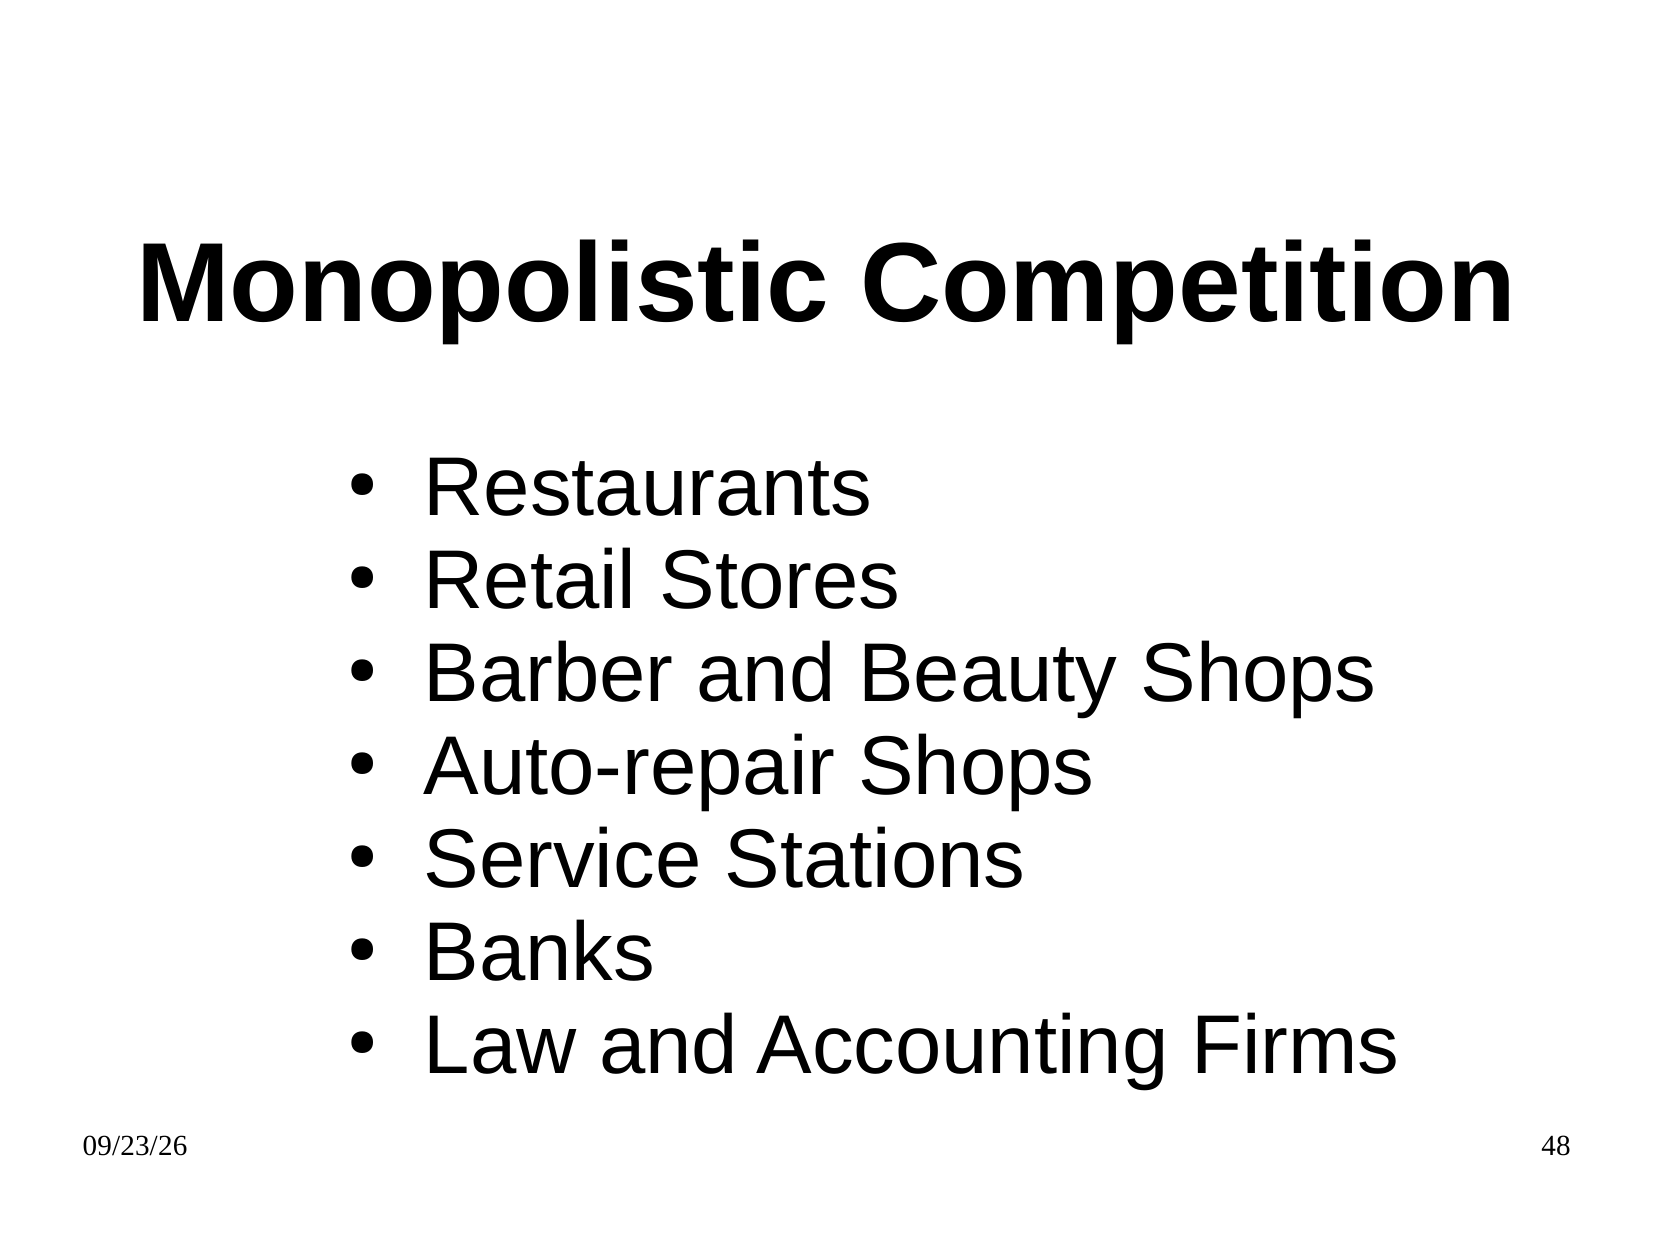

# Monopolistic Competition
 Restaurants
 Retail Stores
 Barber and Beauty Shops
 Auto-repair Shops
 Service Stations
 Banks
 Law and Accounting Firms
48